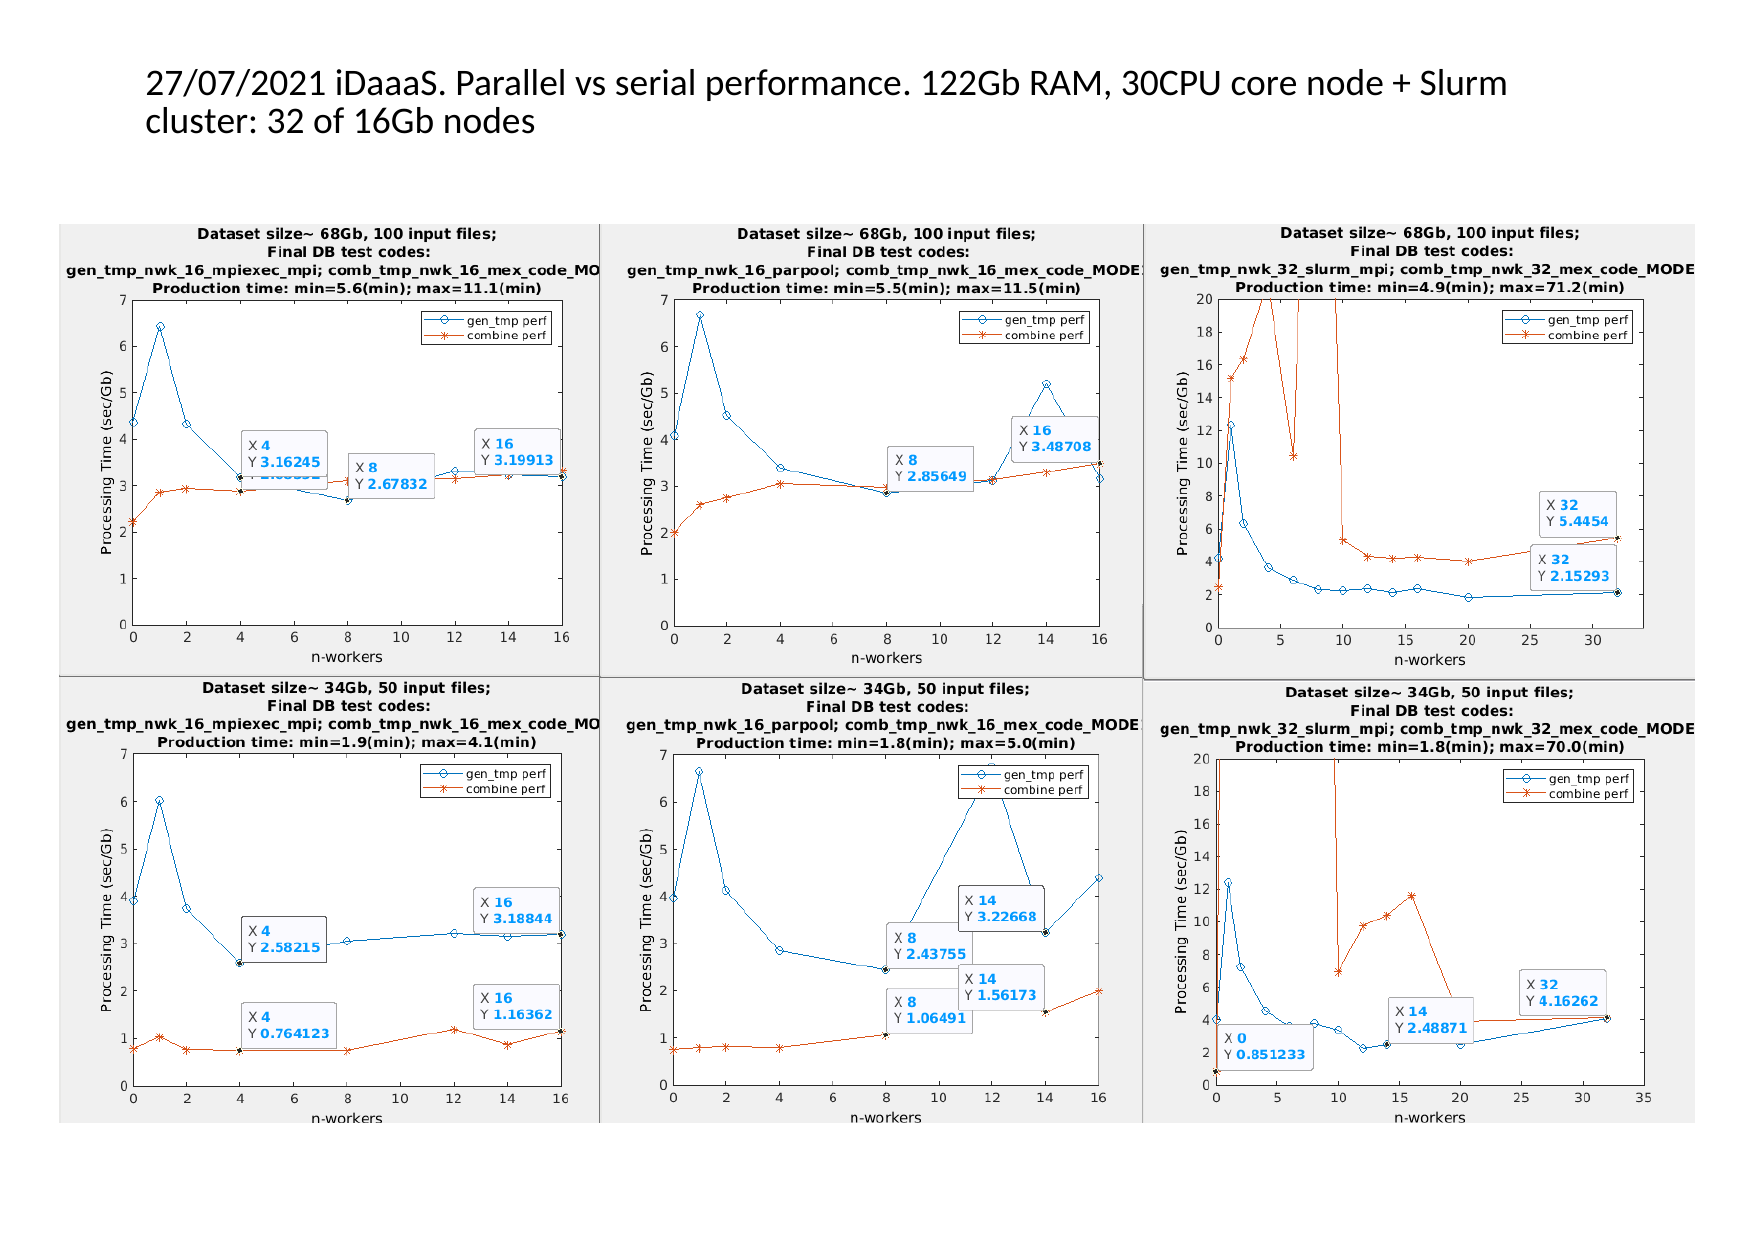

27/07/2021 iDaaaS. Parallel vs serial performance. 122Gb RAM, 30CPU core node + Slurm cluster: 32 of 16Gb nodes